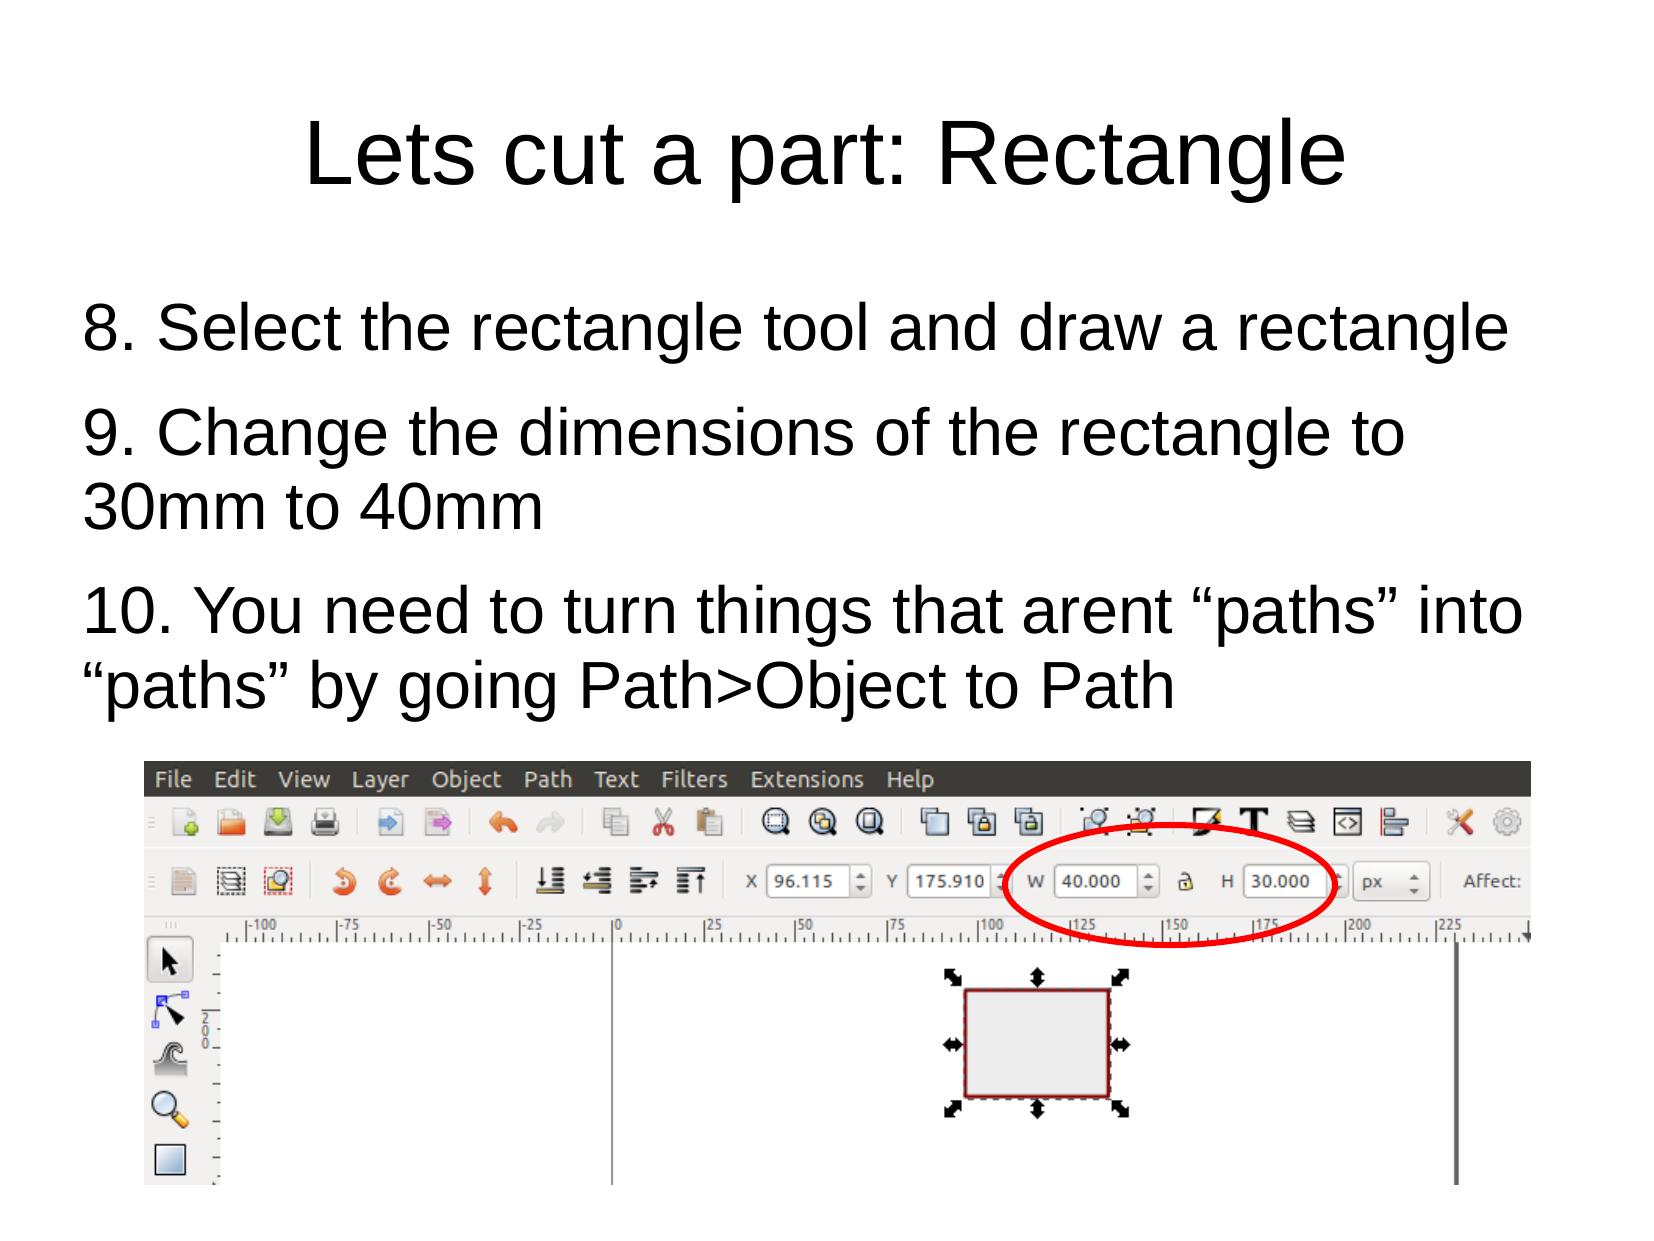

# Lets cut a part: Rectangle
8. Select the rectangle tool and draw a rectangle
9. Change the dimensions of the rectangle to 30mm to 40mm
10. You need to turn things that arent “paths” into “paths” by going Path>Object to Path